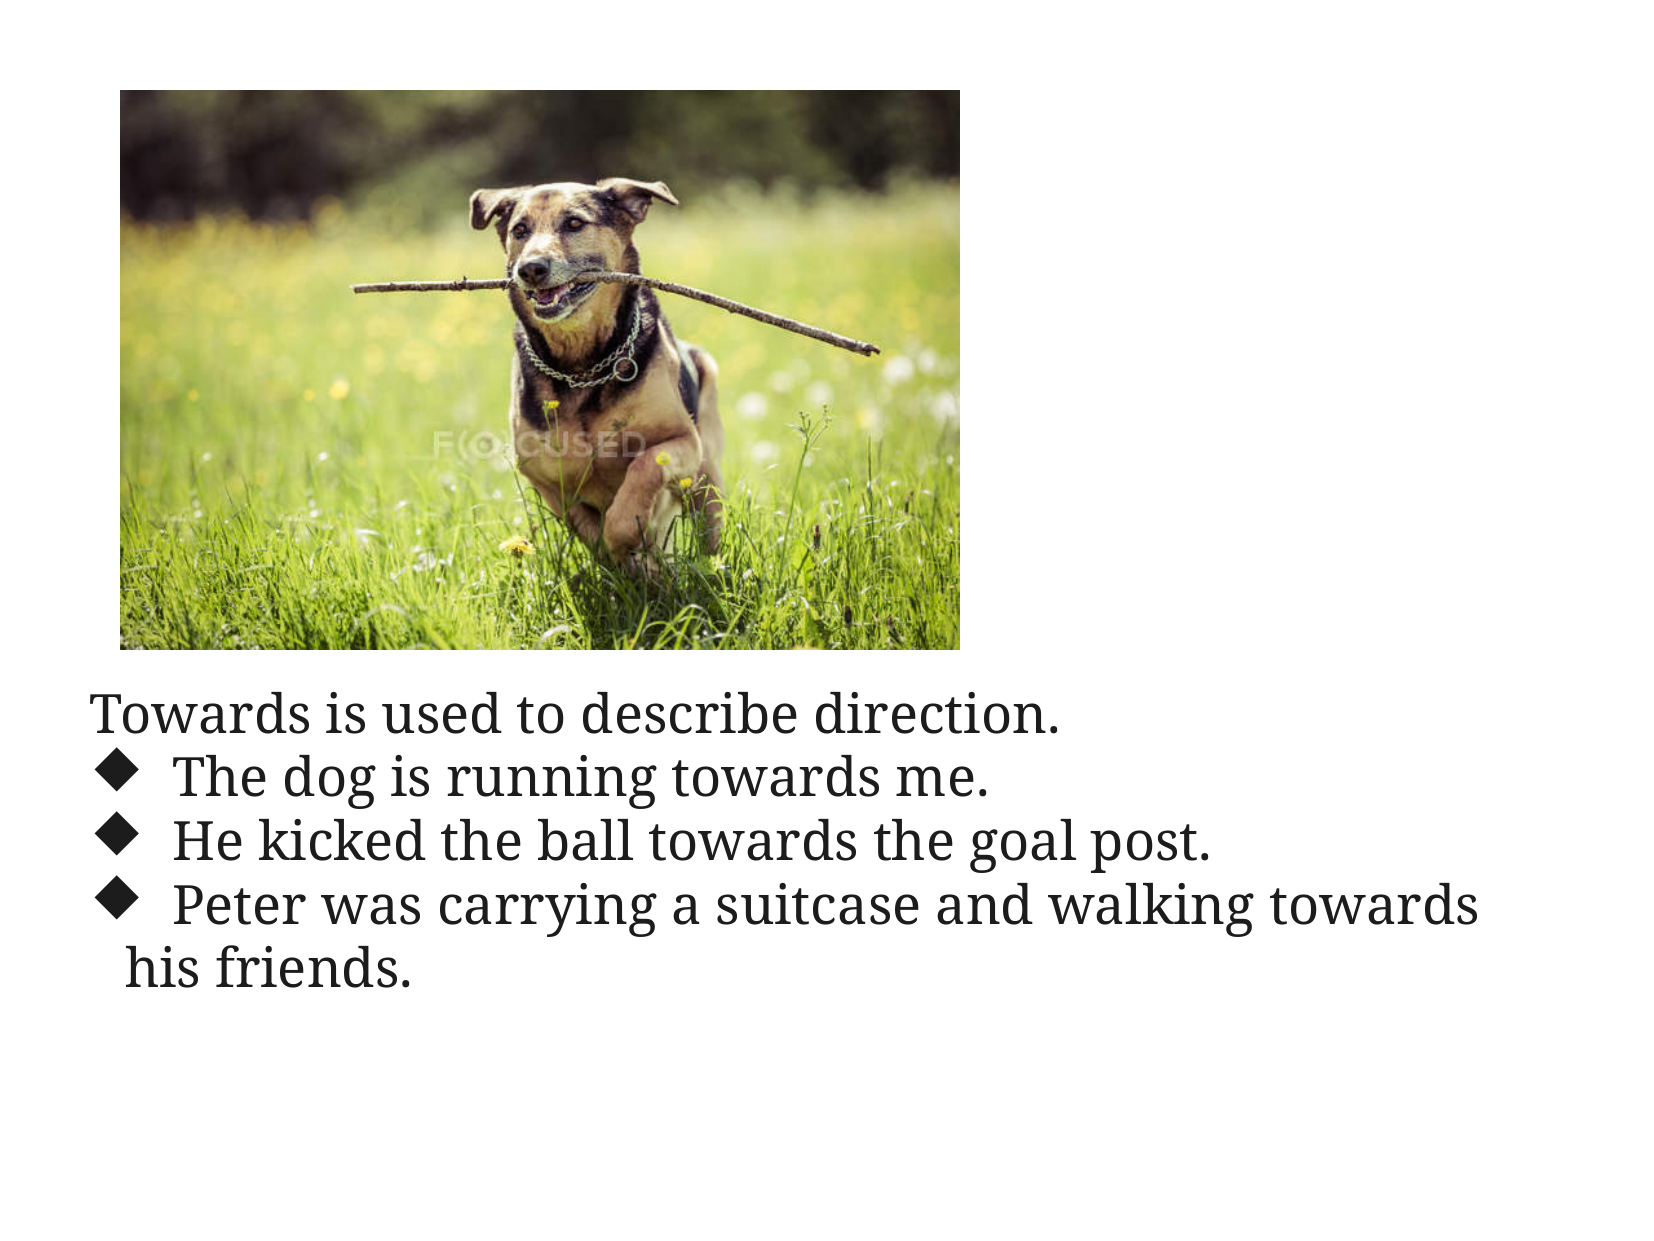

Towards is used to describe direction.
 The dog is running towards me.
 He kicked the ball towards the goal post.
 Peter was carrying a suitcase and walking towards his friends.